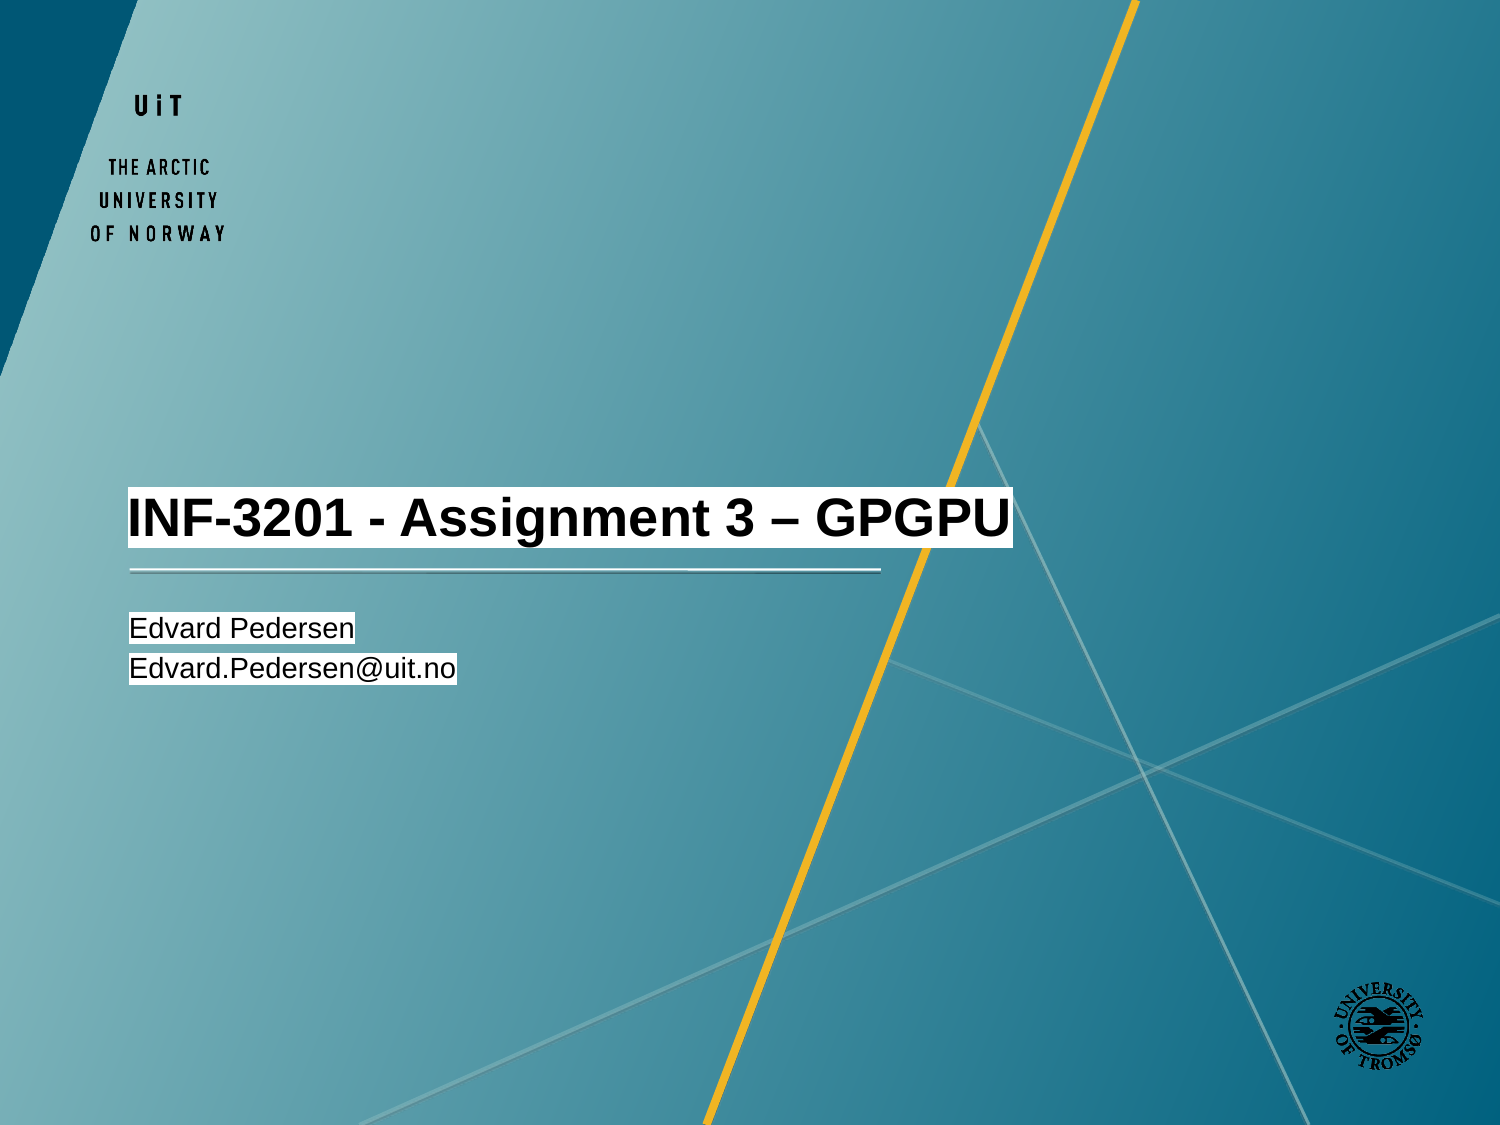

# INF-3201 - Assignment 3 – GPGPU
Edvard Pedersen
Edvard.Pedersen@uit.no